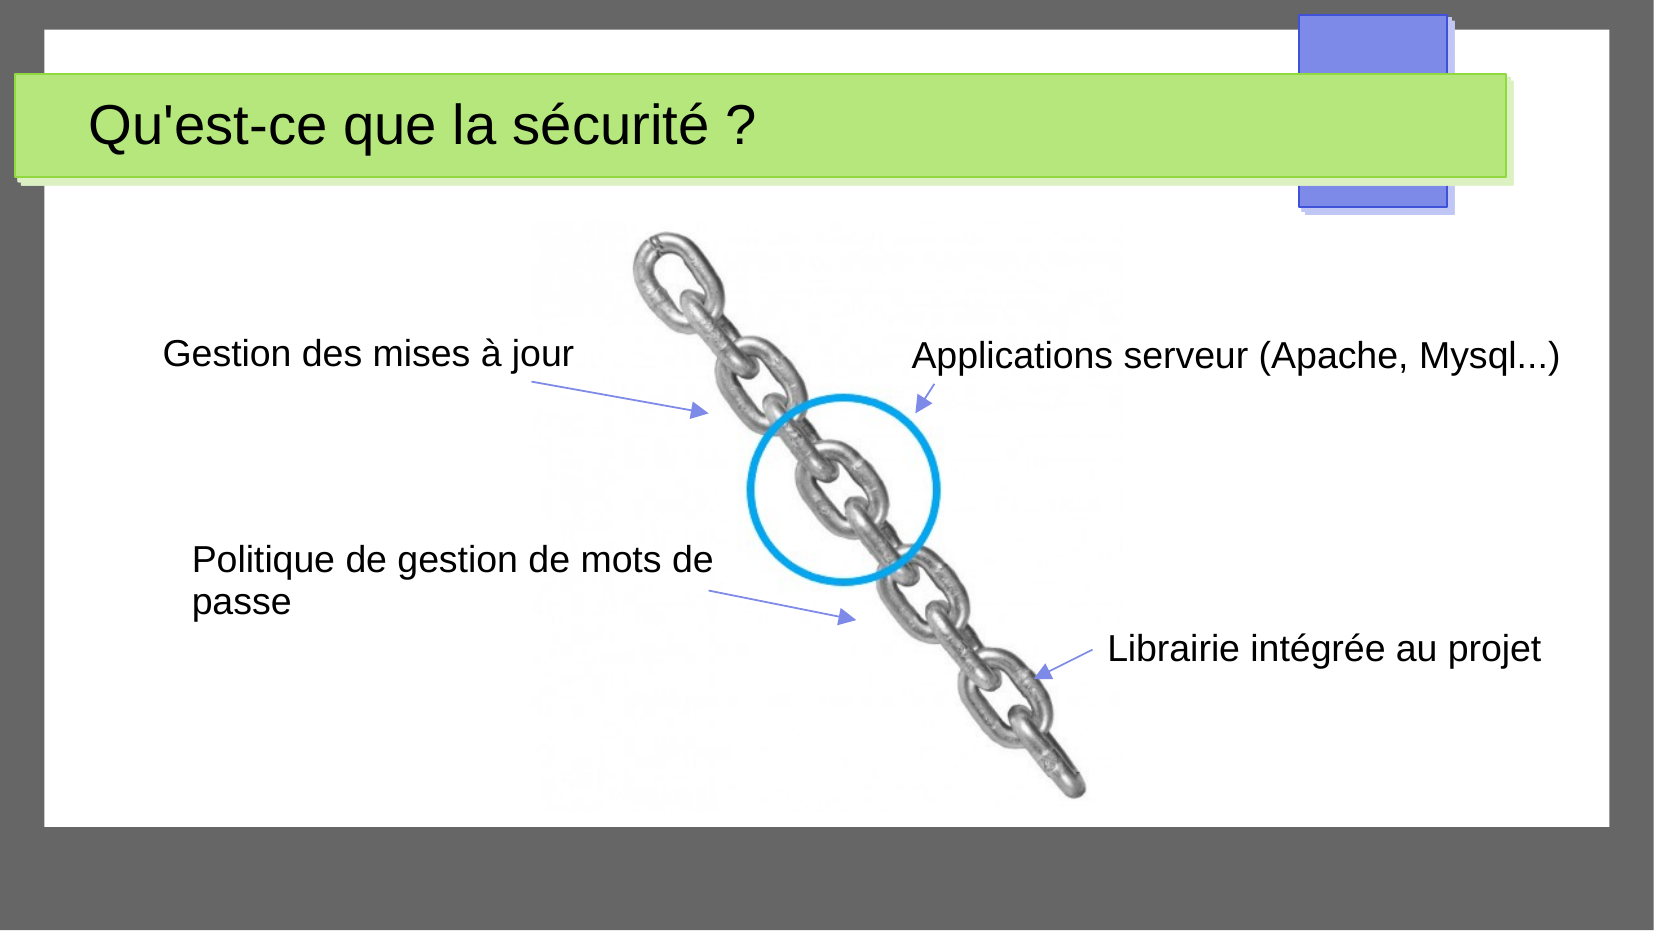

# Qu'est-ce que la sécurité ?
Gestion des mises à jour
Applications serveur (Apache, Mysql...)
Politique de gestion de mots de passe
Librairie intégrée au projet